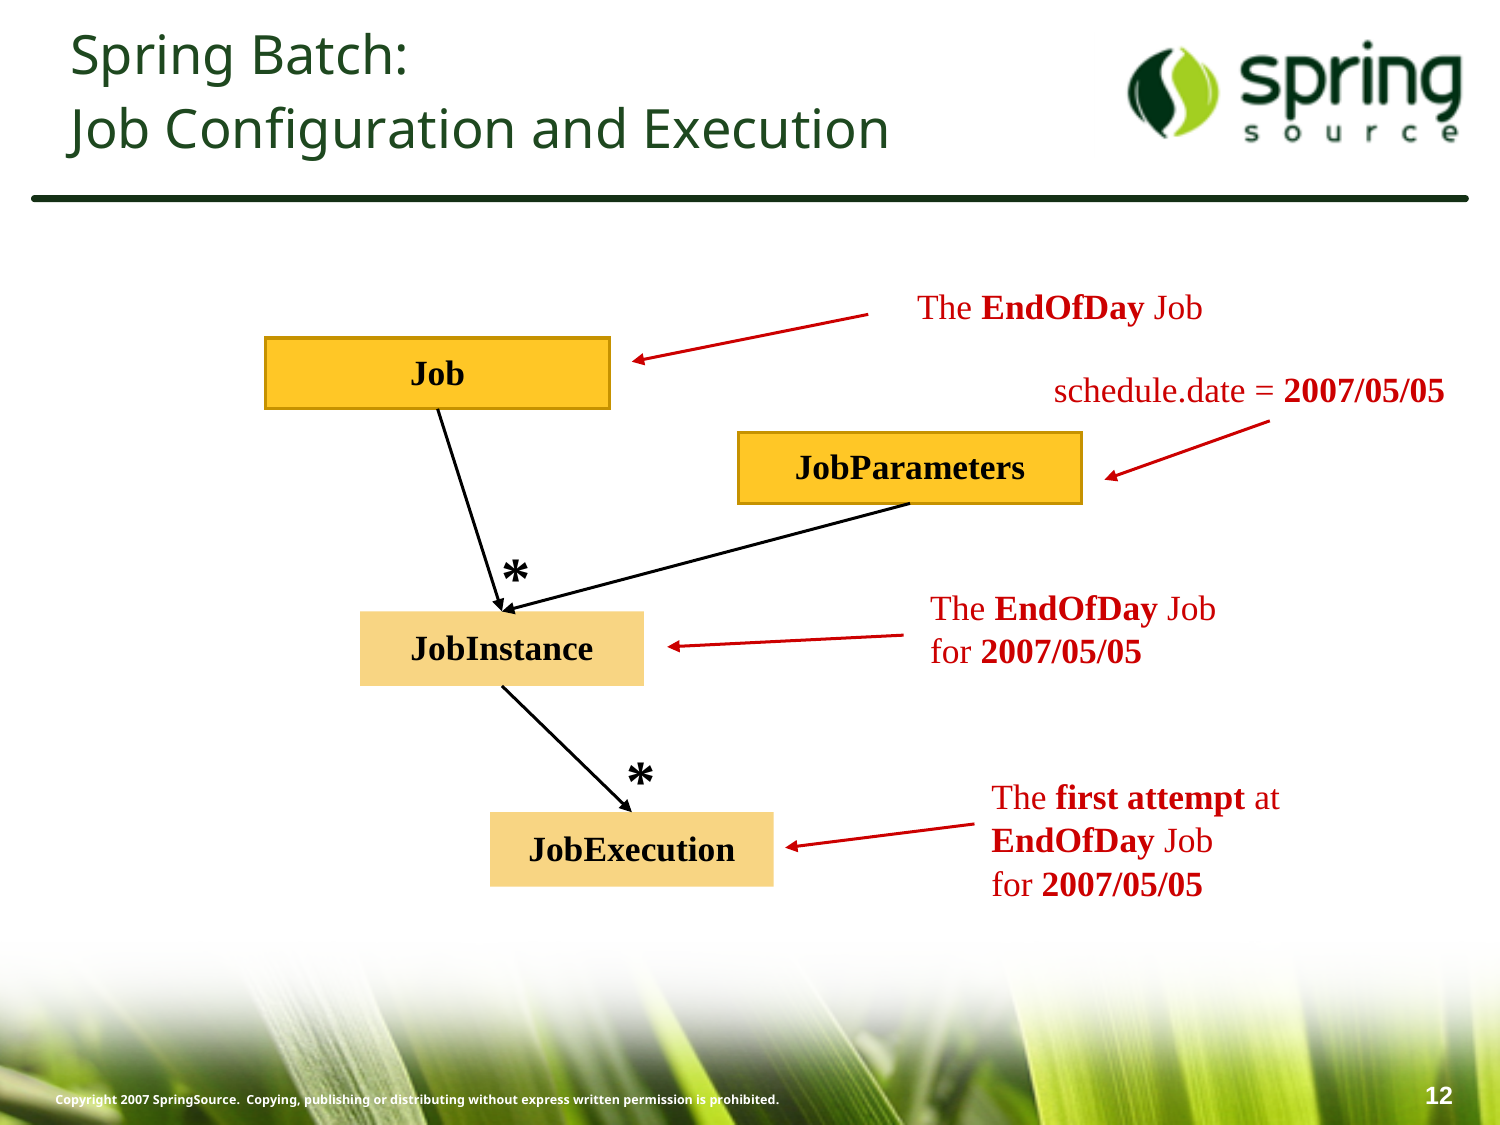

# Spring Batch: Job Configuration and Execution
The EndOfDay Job
Job
schedule.date = 2007/05/05
JobParameters
*
The EndOfDay Job
for 2007/05/05
JobInstance
*
The first attempt at
EndOfDay Job
for 2007/05/05
JobExecution